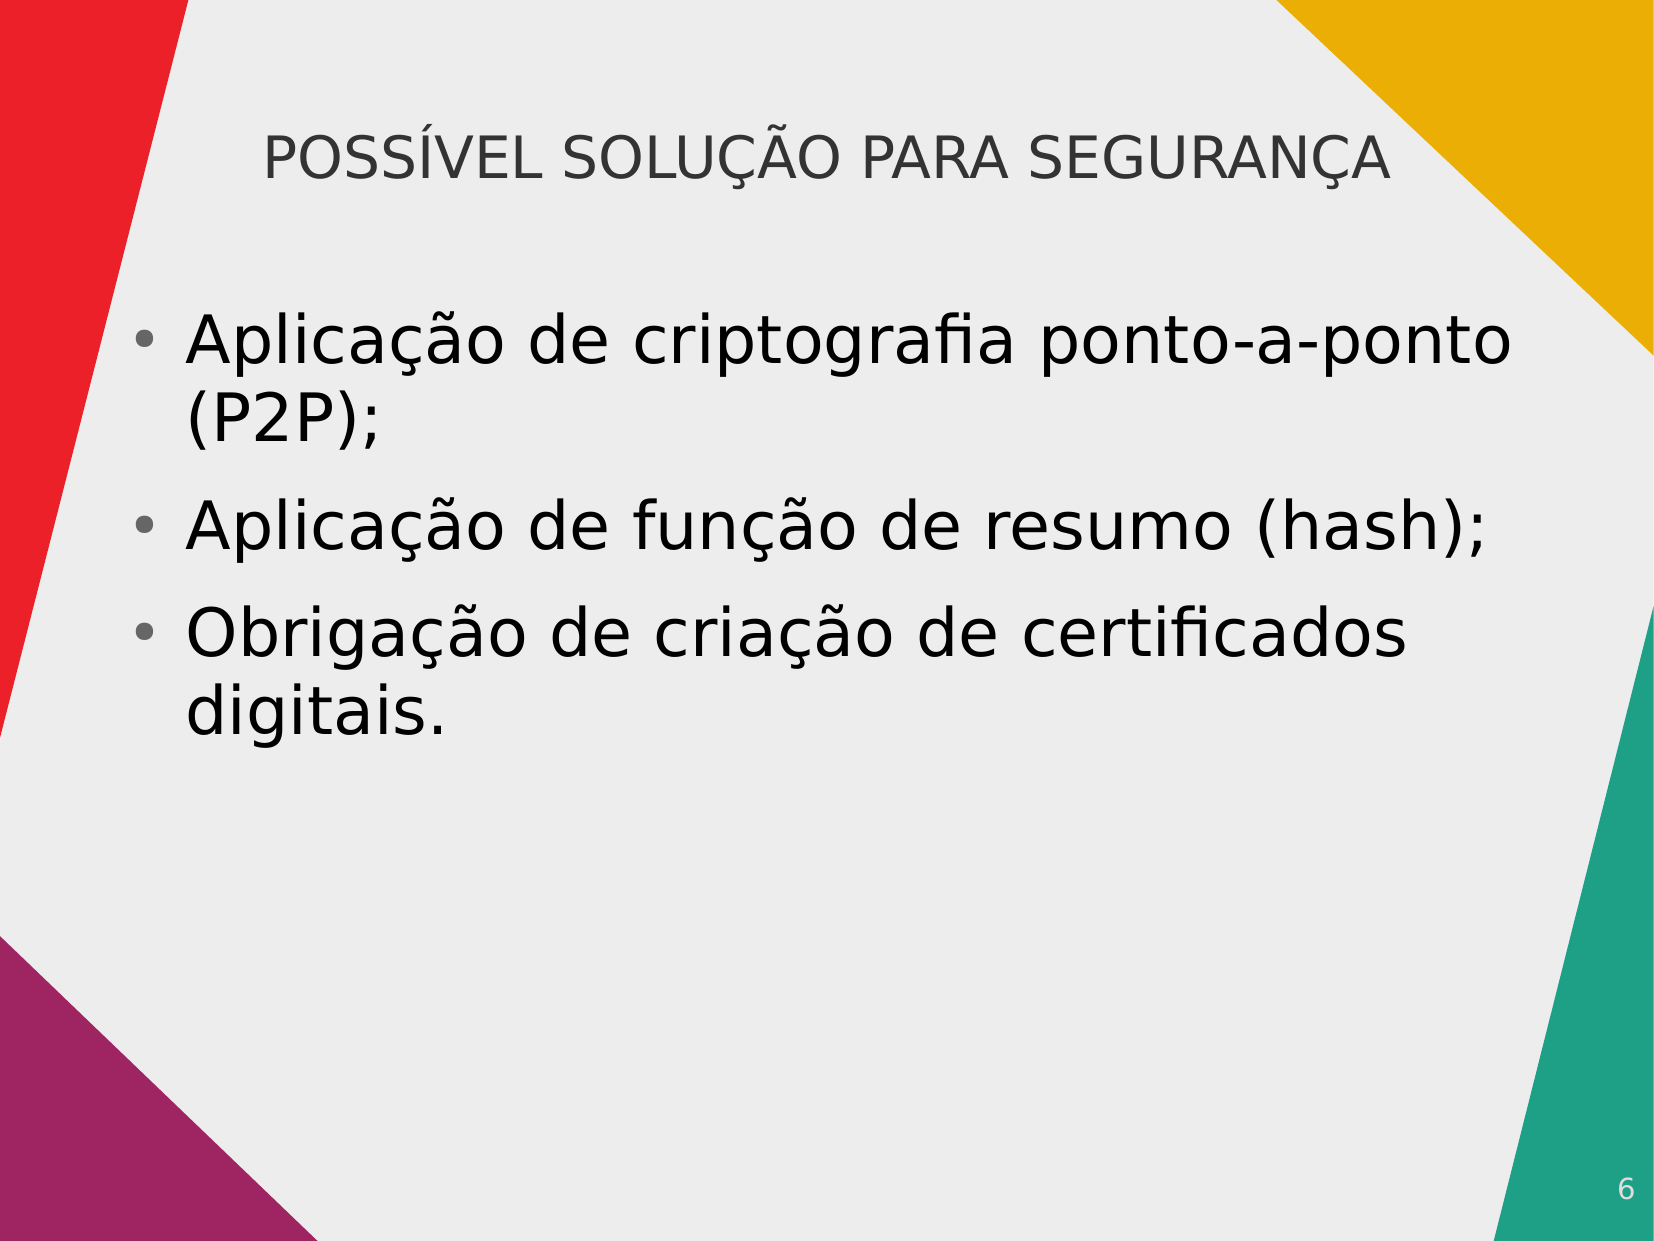

# POSSÍVEL SOLUÇÃO PARA SEGURANÇA
Aplicação de criptografia ponto-a-ponto (P2P);
Aplicação de função de resumo (hash);
Obrigação de criação de certificados digitais.
6